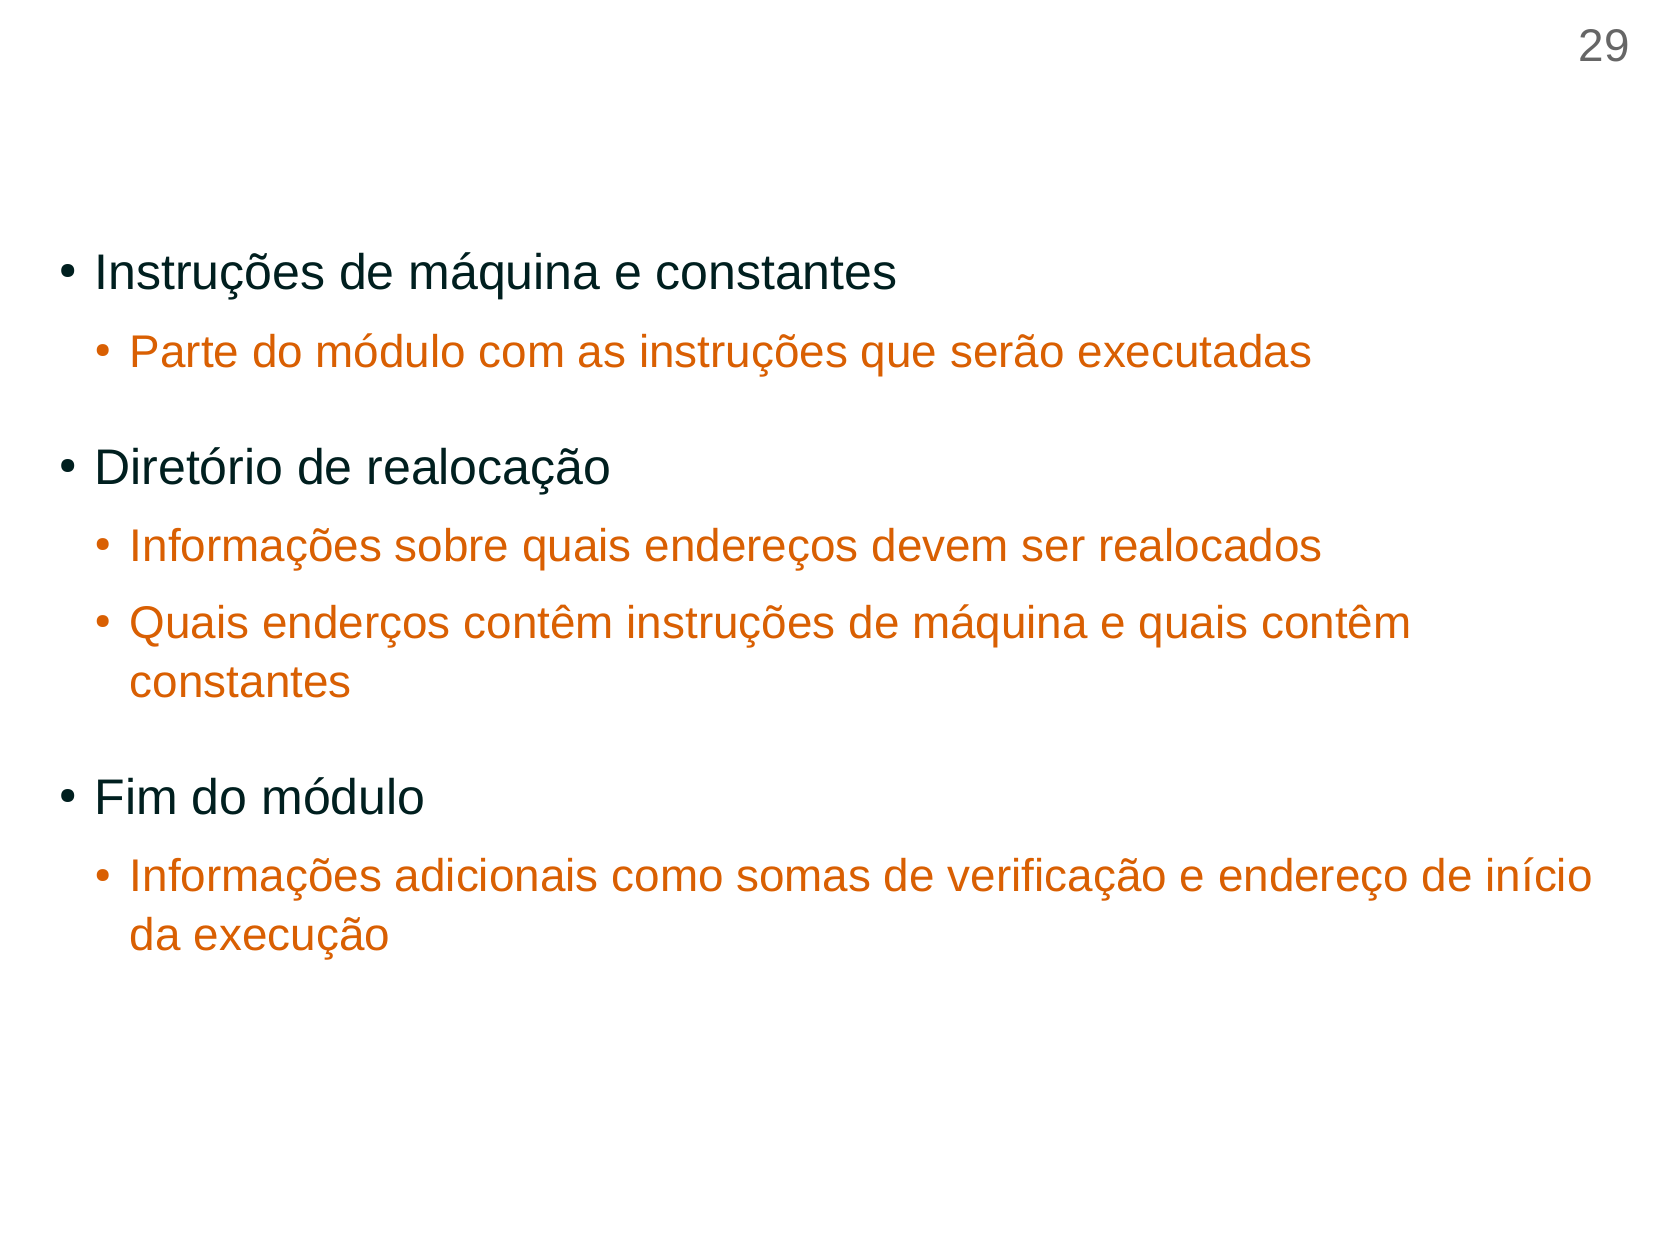

29
#
Instruções de máquina e constantes
Parte do módulo com as instruções que serão executadas
Diretório de realocação
Informações sobre quais endereços devem ser realocados
Quais enderços contêm instruções de máquina e quais contêm constantes
Fim do módulo
Informações adicionais como somas de verificação e endereço de início da execução